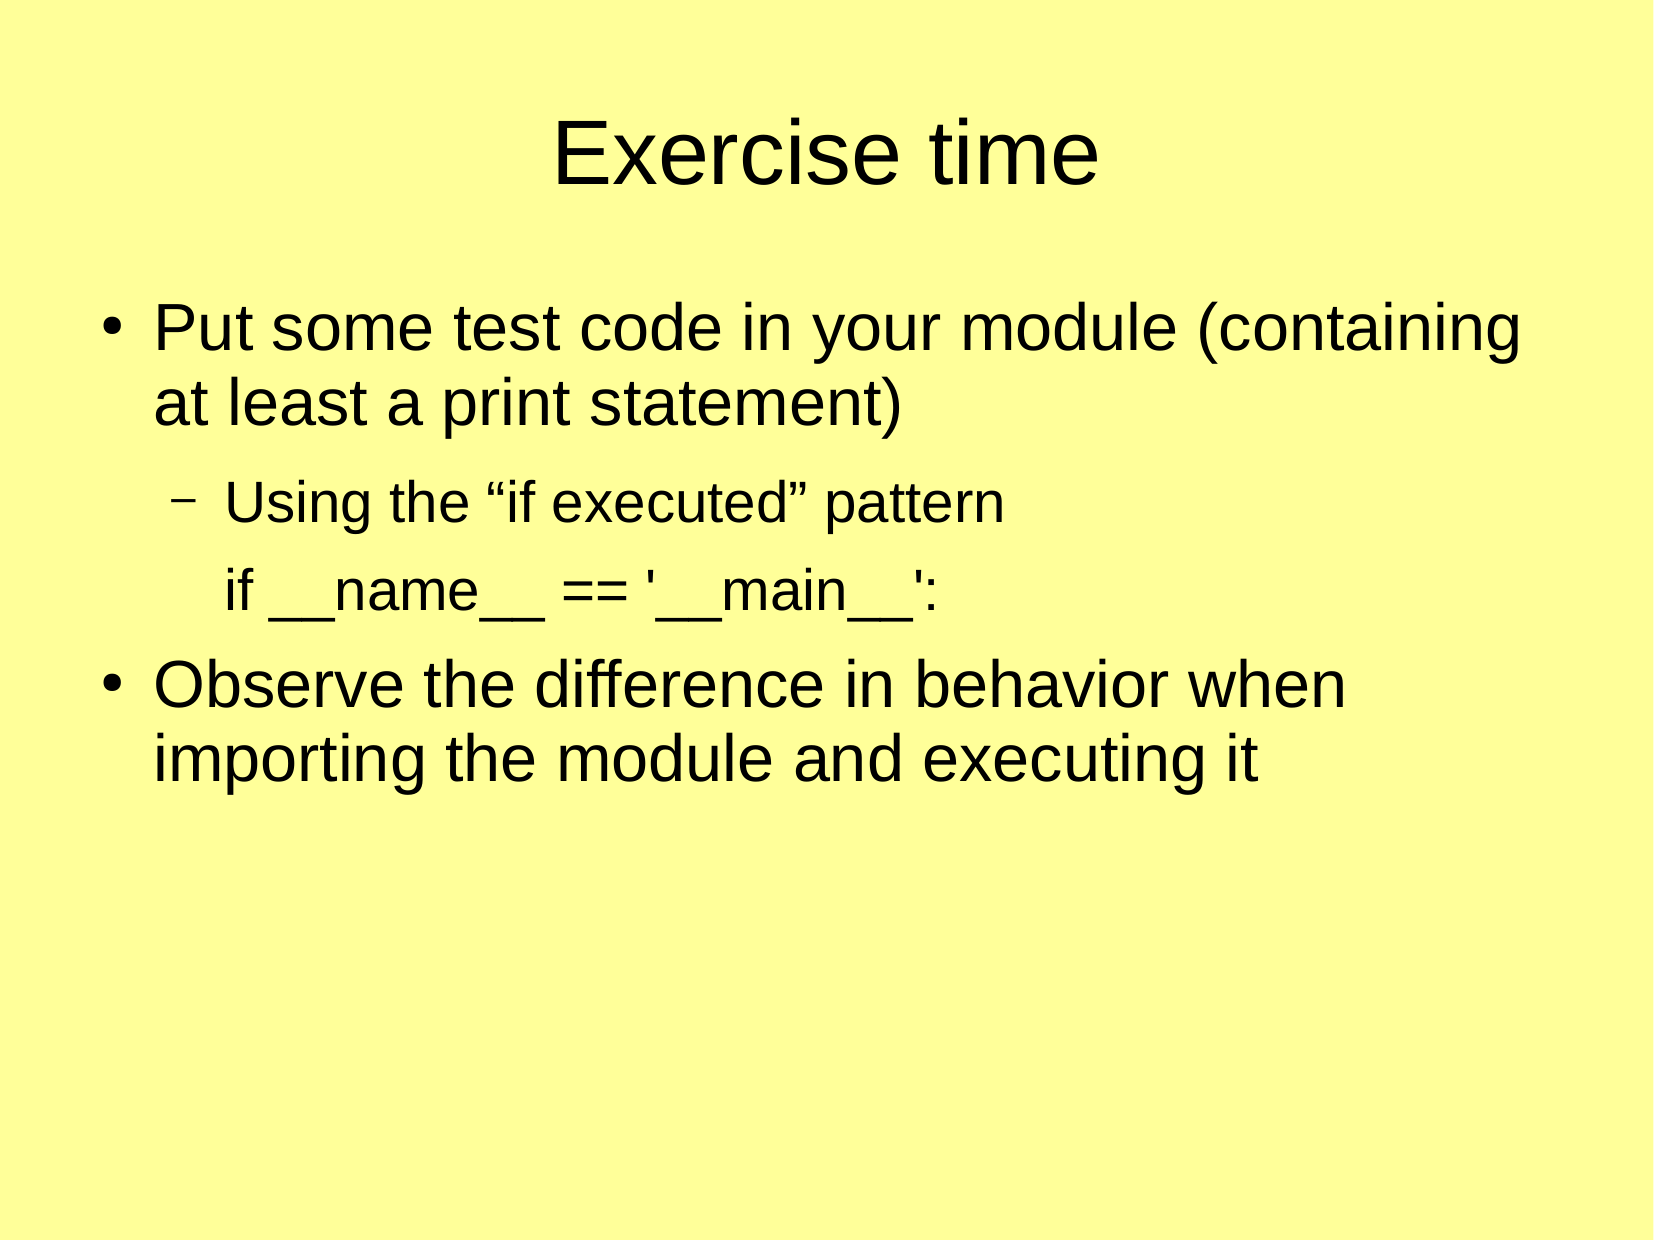

# Exercise time
Put some test code in your module (containing at least a print statement)
Using the “if executed” pattern
if __name__ == '__main__':
Observe the difference in behavior when importing the module and executing it